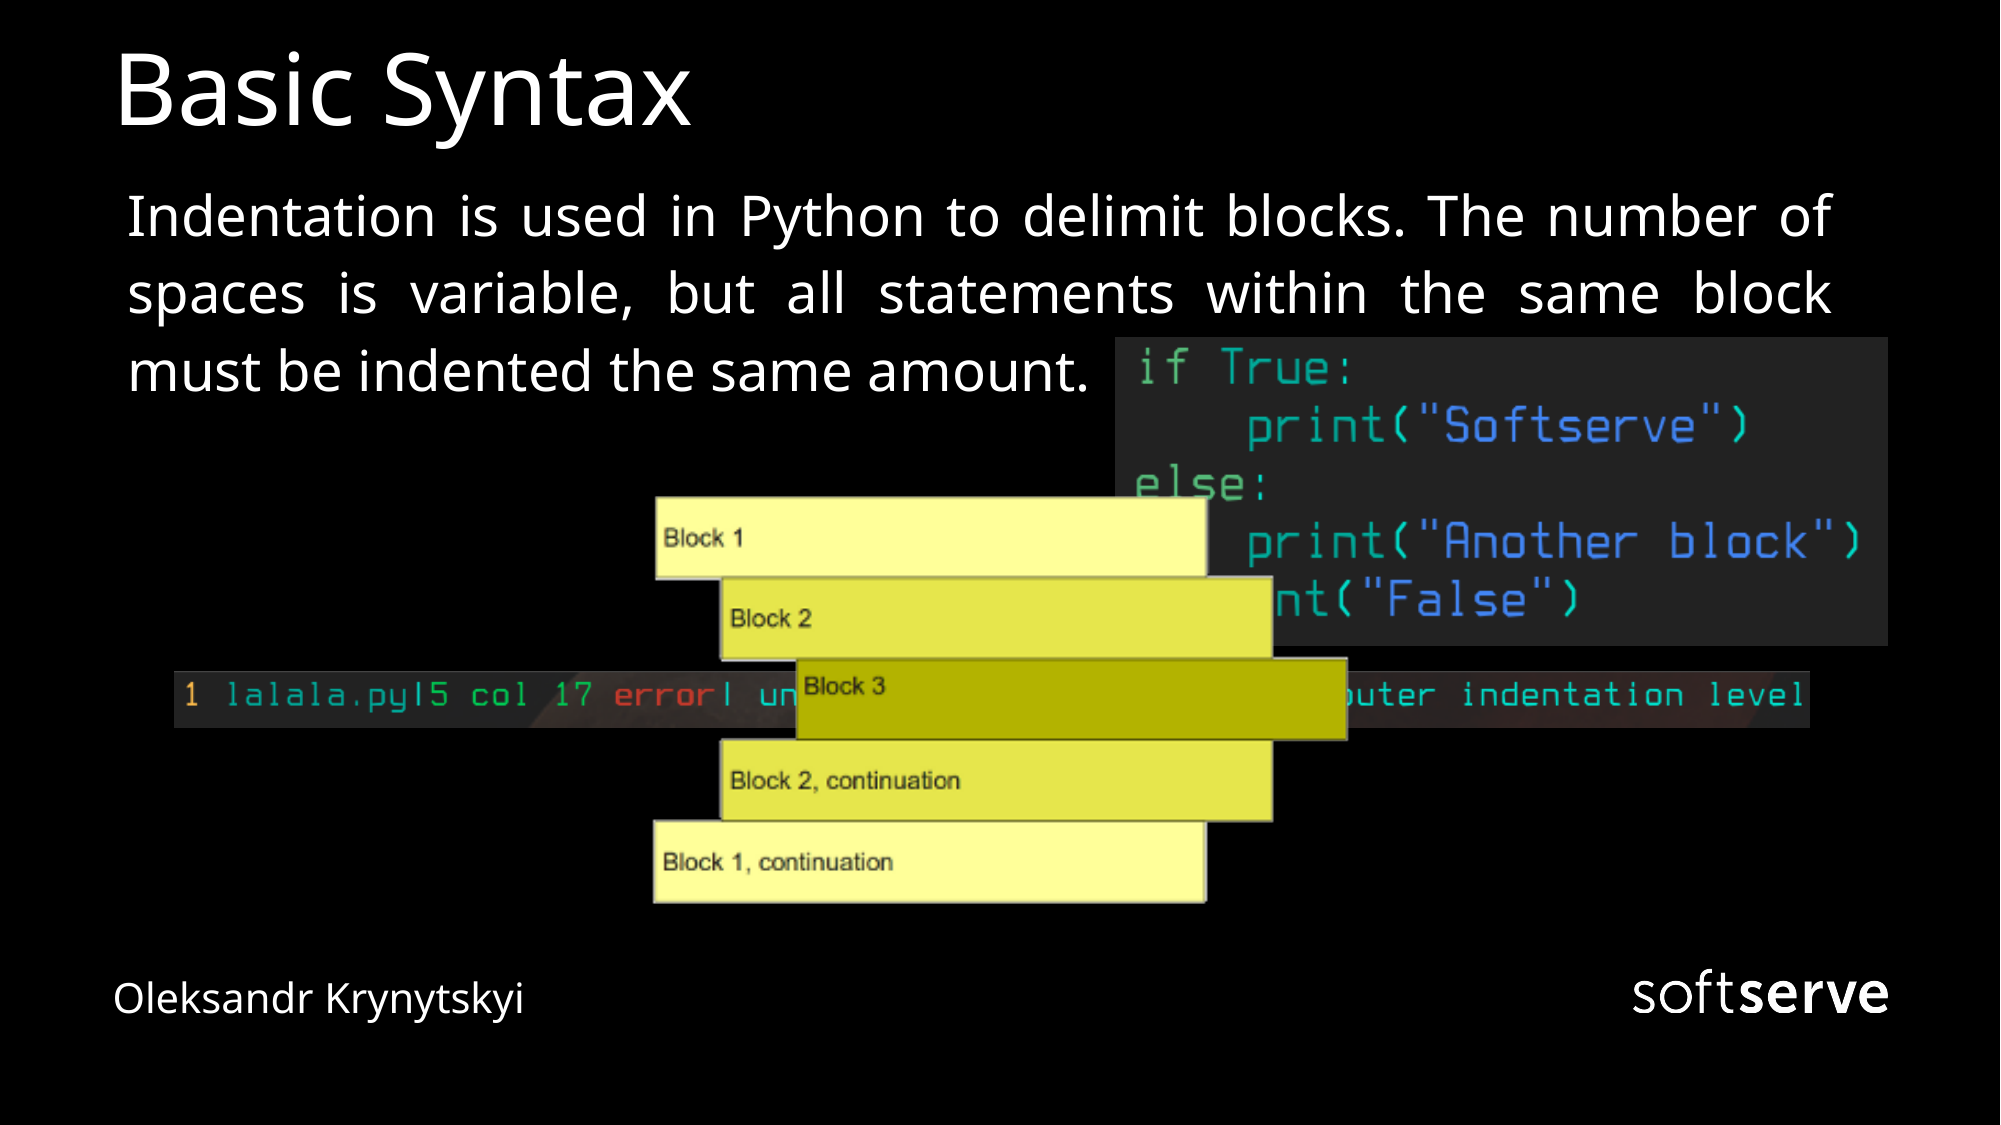

# Basic Syntax
Indentation is used in Python to delimit blocks. The number of spaces is variable, but all statements within the same block must be indented the same amount.
Oleksandr Krynytskyi